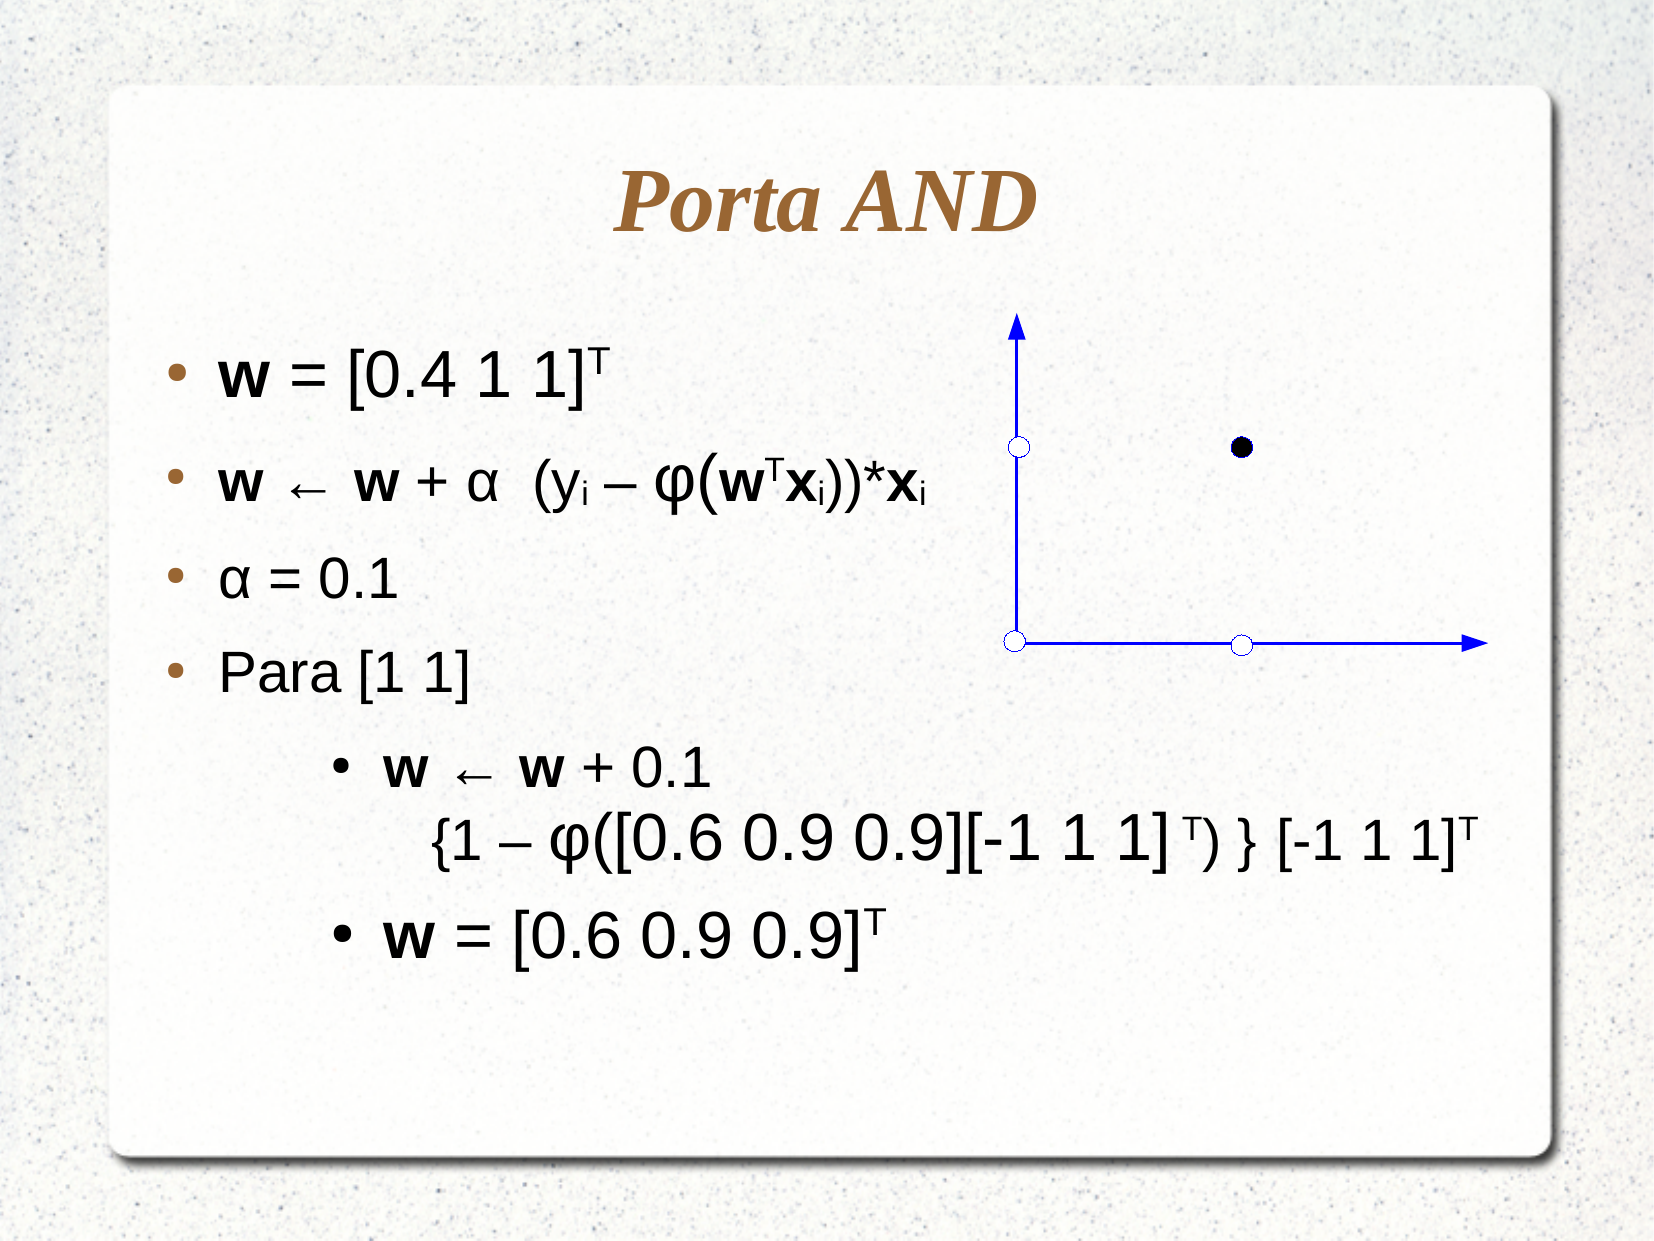

# Porta AND
w = [0.4 1 1]T
w ← w + α (yi – φ(wTxi))*xi
α = 0.1
Para [1 1]
w ← w + 0.1
{1 – φ([0.6 0.9 0.9][-1 1 1] T) } [-1 1 1]T
w = [0.6 0.9 0.9]T